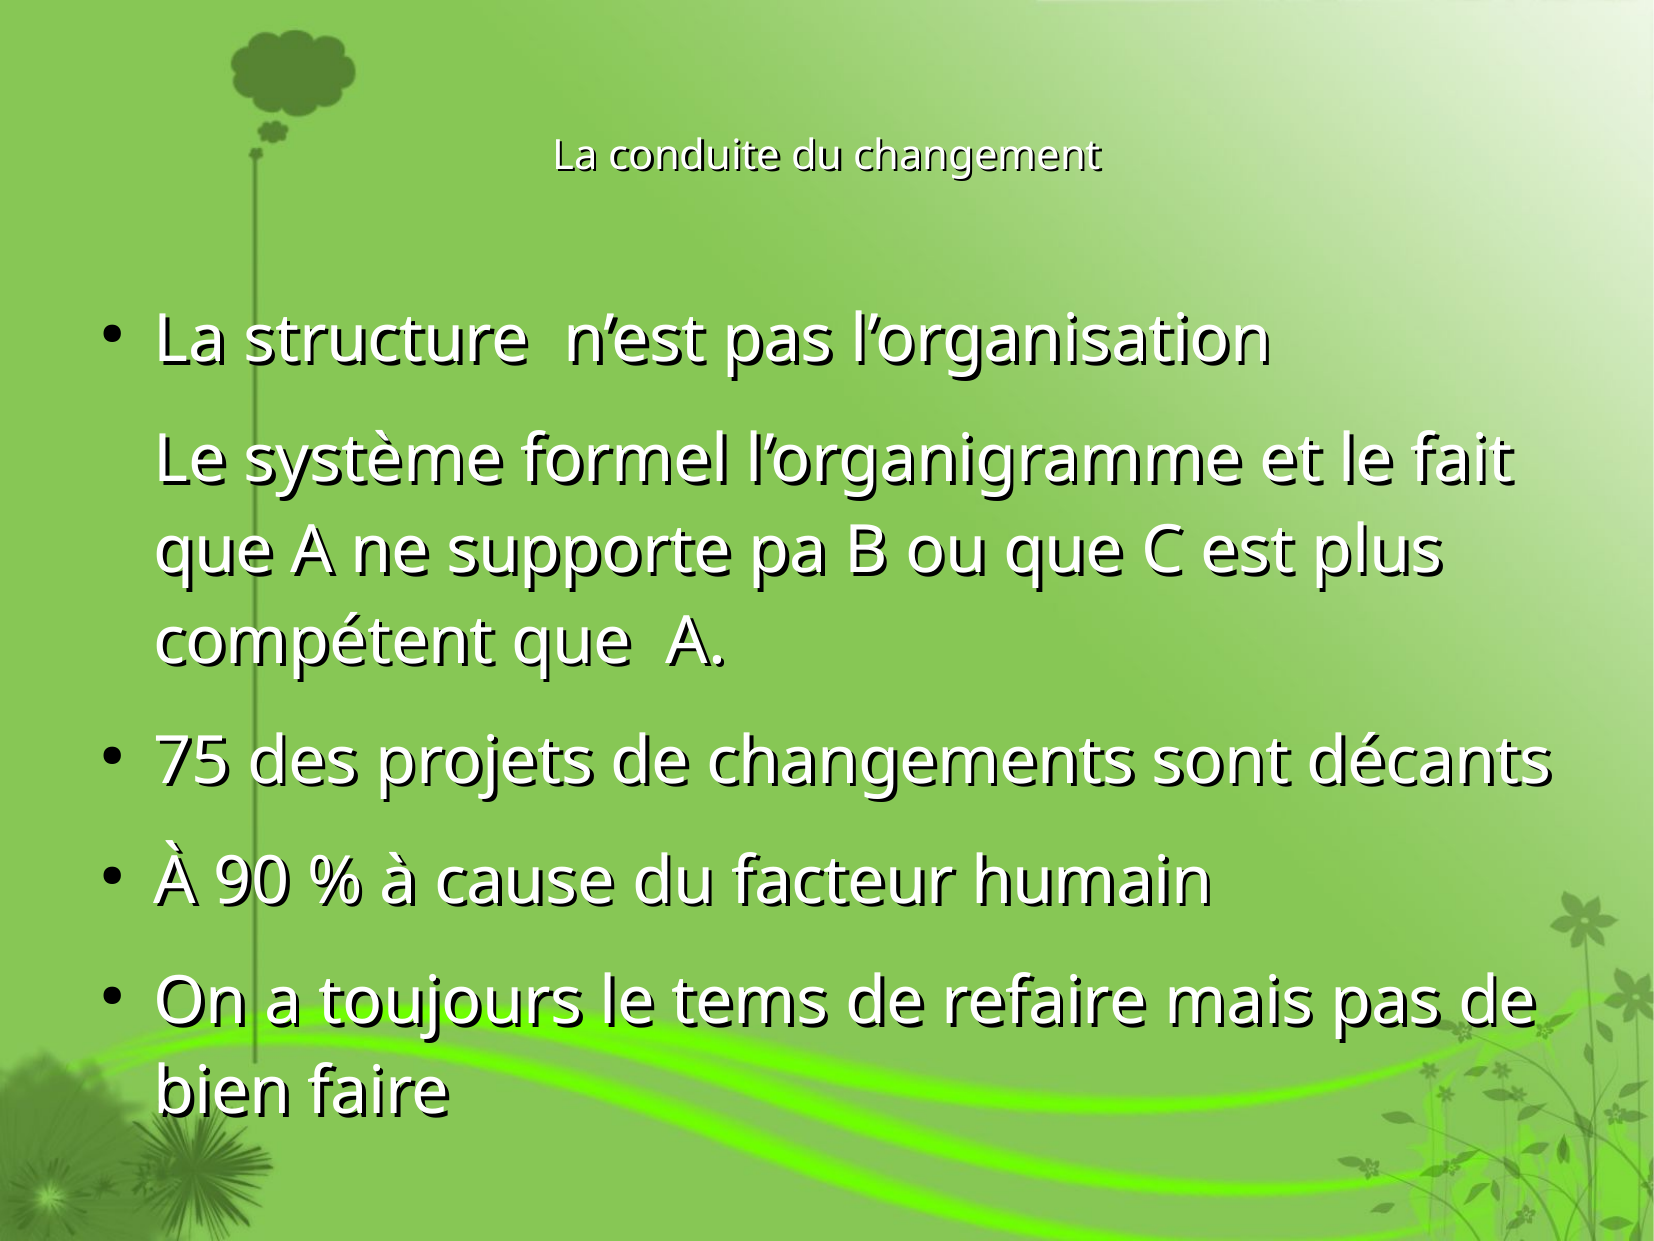

# La conduite du changement
La structure n’est pas l’organisation
Le système formel l’organigramme et le fait que A ne supporte pa B ou que C est plus compétent que A.
75 des projets de changements sont décants
À 90 % à cause du facteur humain
On a toujours le tems de refaire mais pas de bien faire